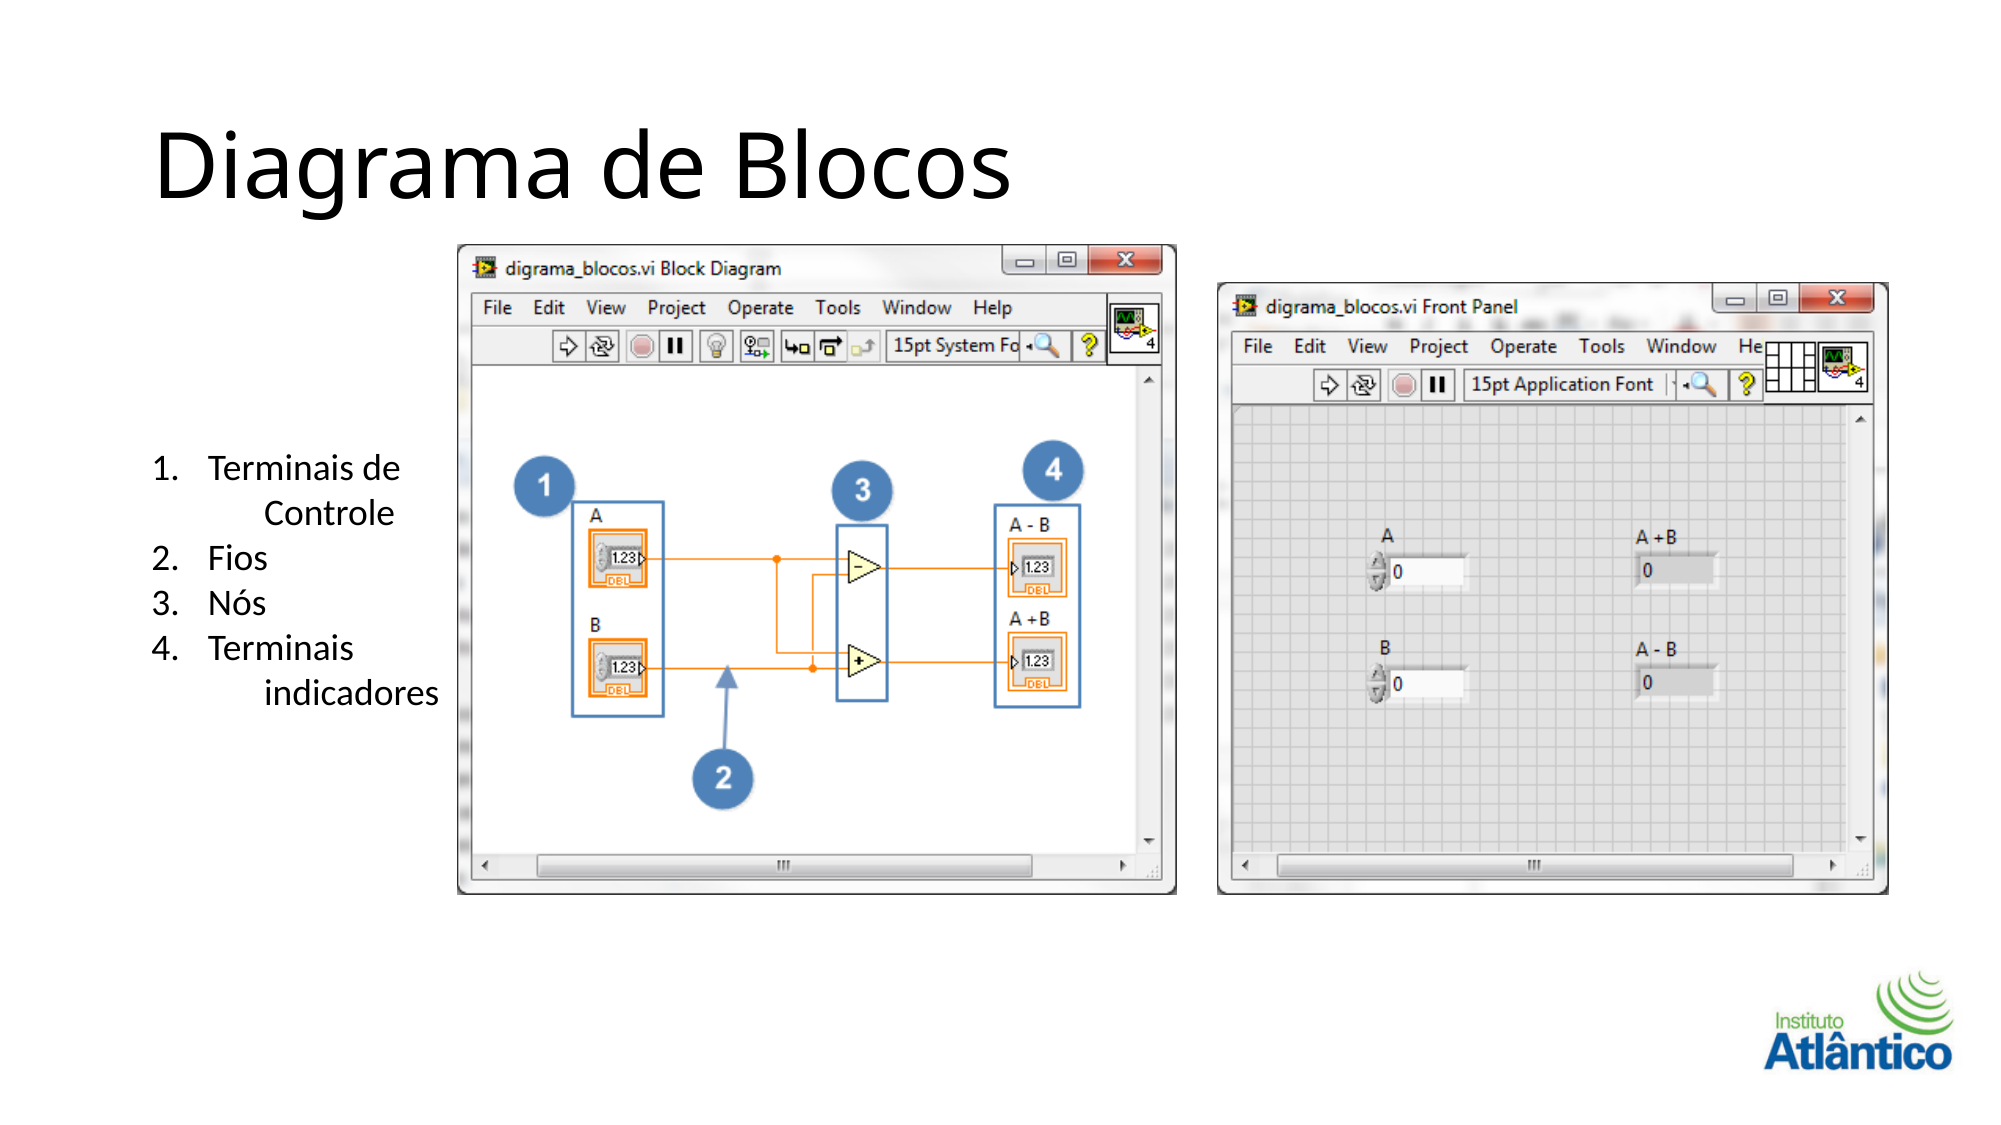

# Diagrama de Blocos
Terminais de Controle
Fios
Nós
Terminais indicadores